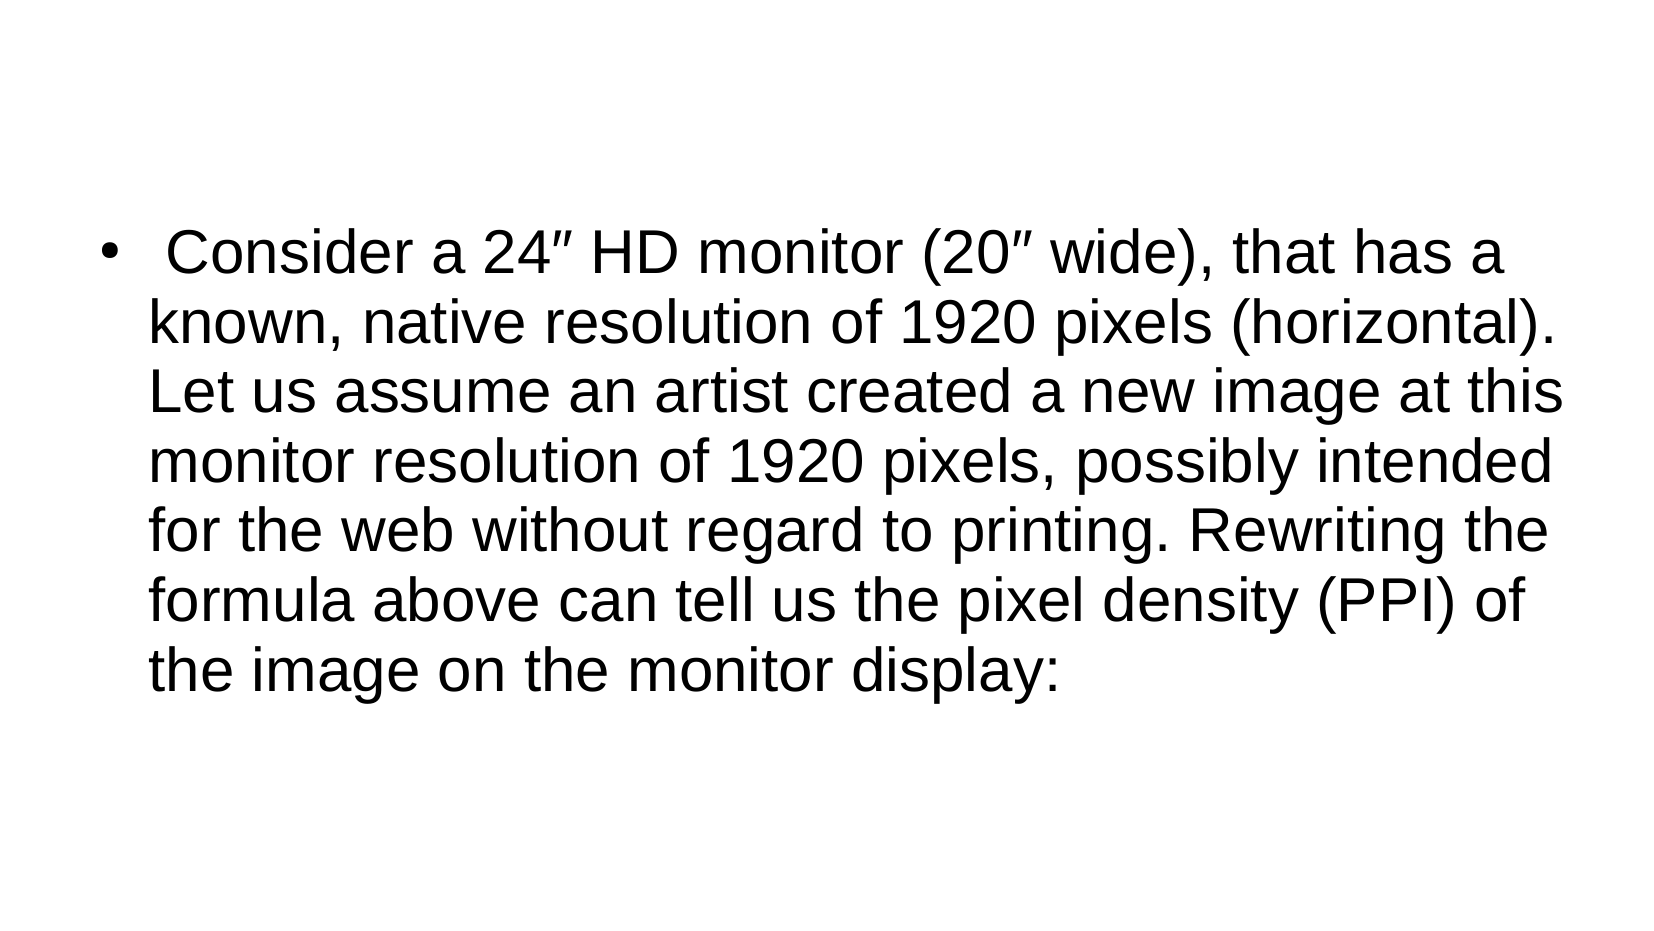

#
 Consider a 24″ HD monitor (20″ wide), that has a known, native resolution of 1920 pixels (horizontal). Let us assume an artist created a new image at this monitor resolution of 1920 pixels, possibly intended for the web without regard to printing. Rewriting the formula above can tell us the pixel density (PPI) of the image on the monitor display: